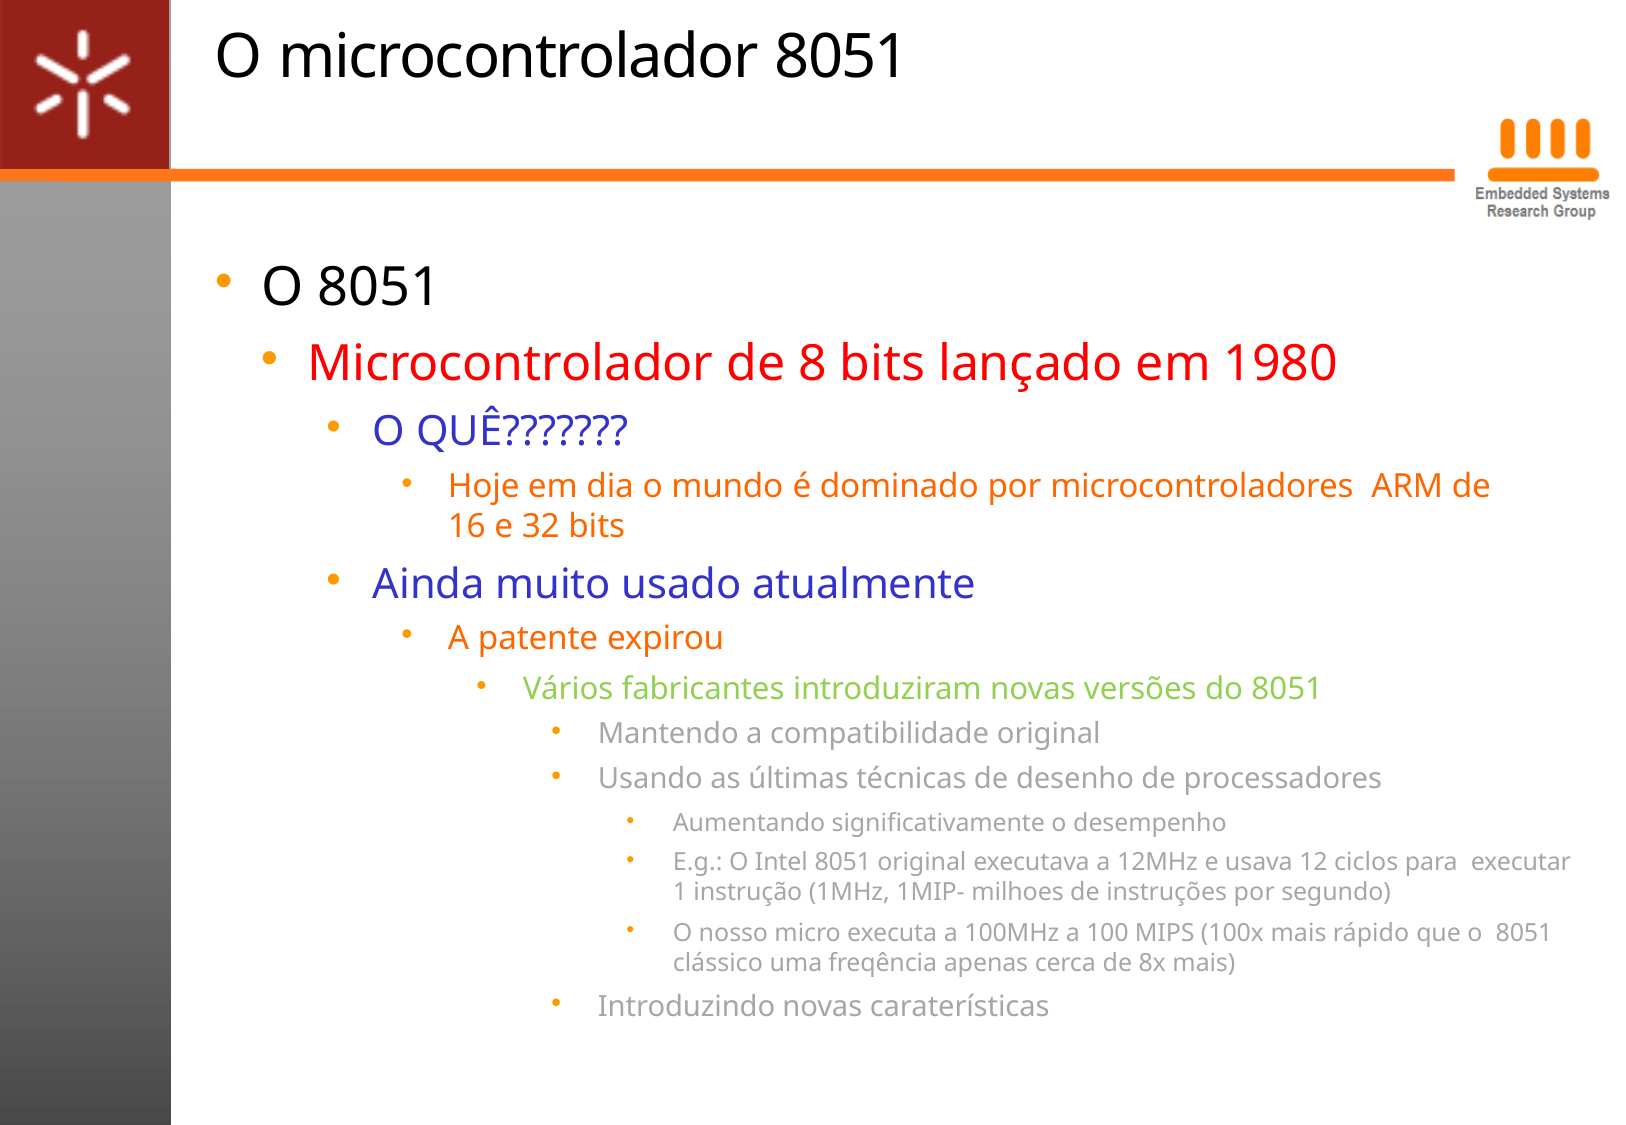

# O microcontrolador 8051
O 8051
Microcontrolador de 8 bits lançado em 1980
O QUÊ???????
Hoje em dia o mundo é dominado por microcontroladores ARM de 16 e 32 bits
Ainda muito usado atualmente
A patente expirou
Vários fabricantes introduziram novas versões do 8051
Mantendo a compatibilidade original
Usando as últimas técnicas de desenho de processadores
Aumentando significativamente o desempenho
E.g.: O Intel 8051 original executava a 12MHz e usava 12 ciclos para executar 1 instrução (1MHz, 1MIP- milhoes de instruções por segundo)
O nosso micro executa a 100MHz a 100 MIPS (100x mais rápido que o 8051 clássico uma freqência apenas cerca de 8x mais)
Introduzindo novas caraterísticas